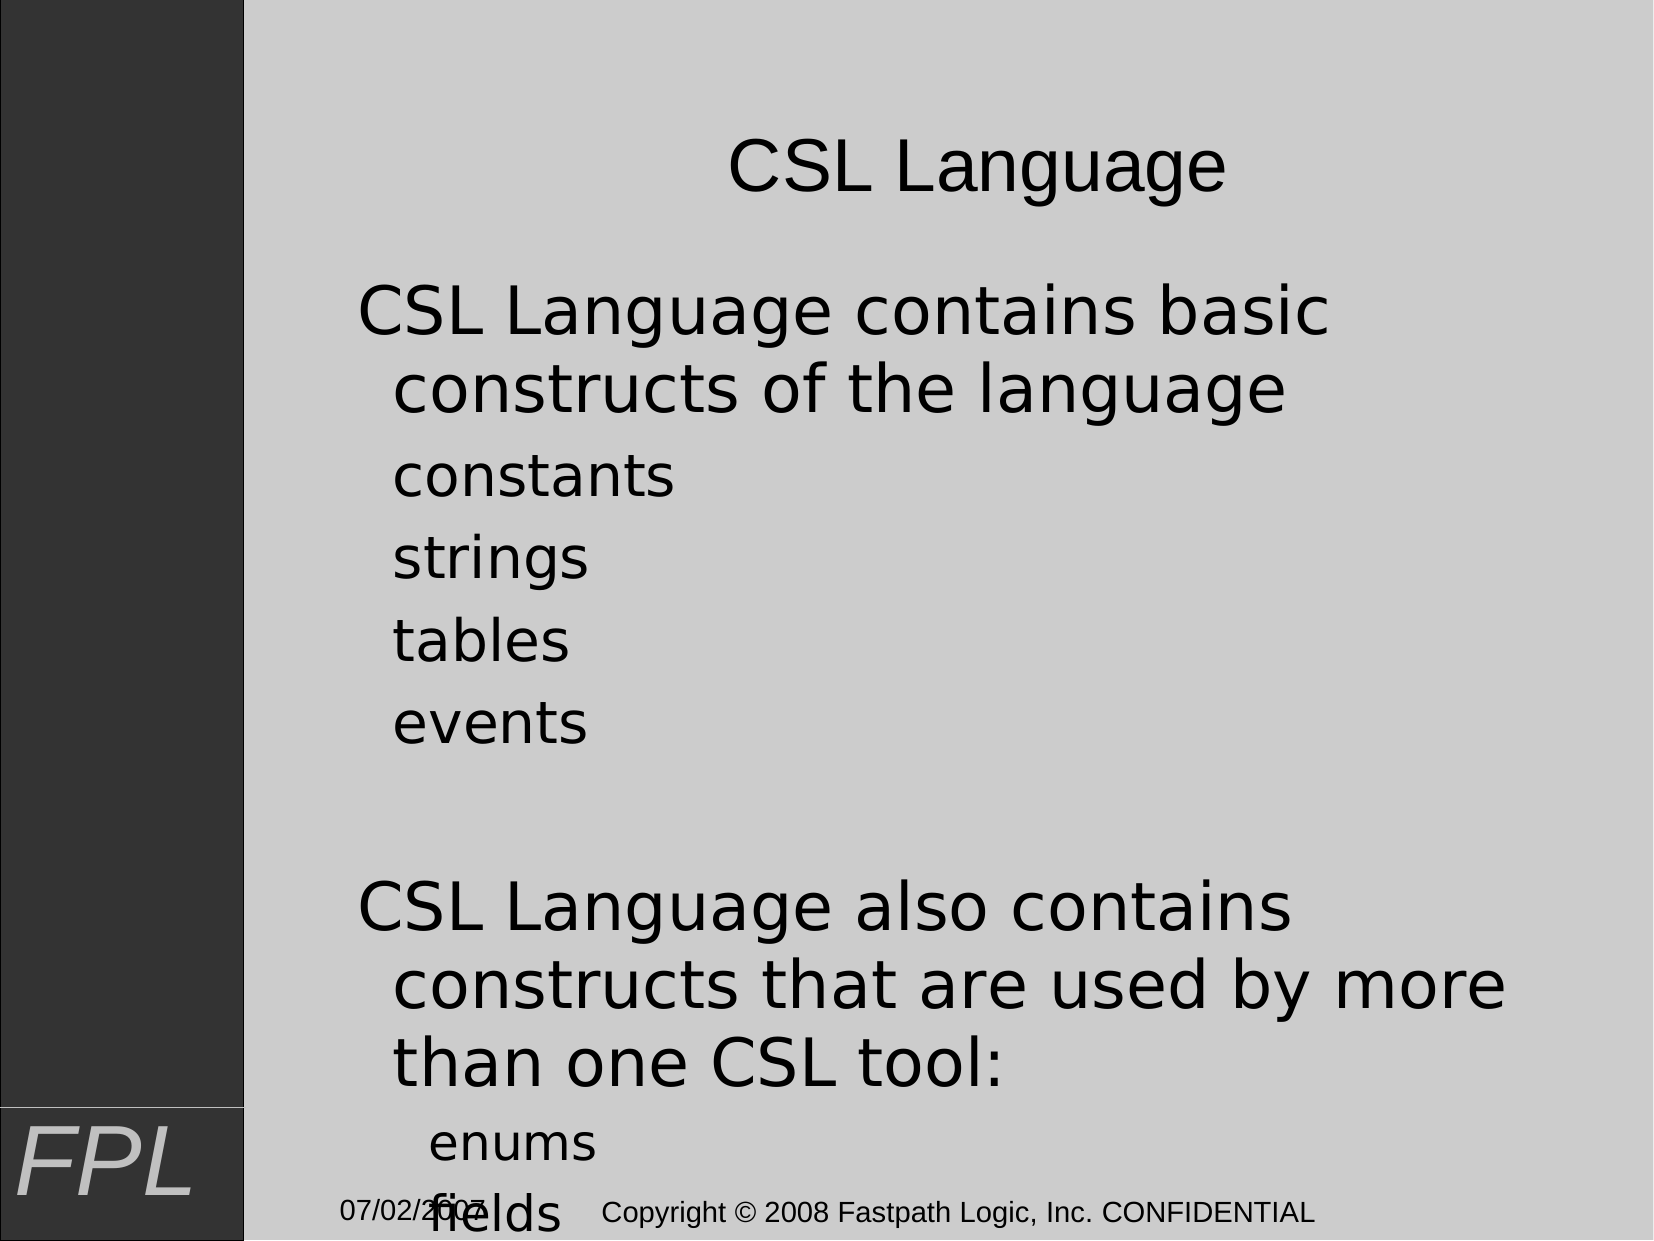

# CSL Language
CSL Language contains basic constructs of the language
constants
strings
tables
events
CSL Language also contains constructs that are used by more than one CSL tool:
enums
fields
lists
CSL Language defines the regular expressions that can be used with CSL
CSL Language defines the grammar of the CSL language
07/02/2007
© 2007 FASTPATH LOGIC INC.